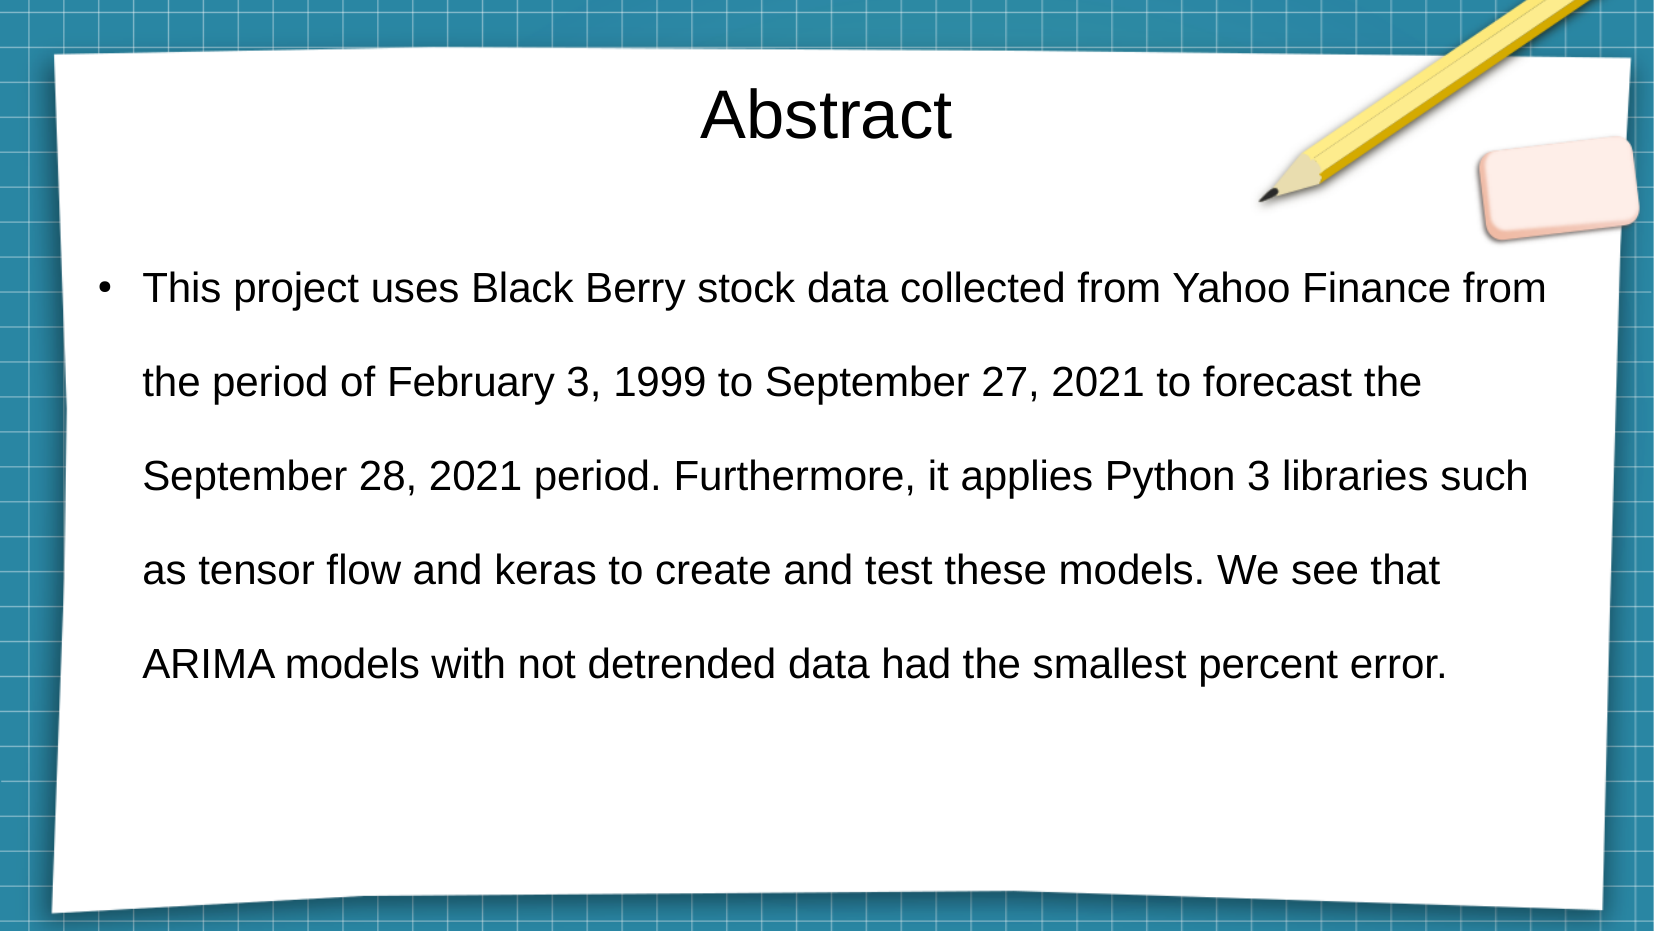

# Abstract
This project uses Black Berry stock data collected from Yahoo Finance from the period of February 3, 1999 to September 27, 2021 to forecast the September 28, 2021 period. Furthermore, it applies Python 3 libraries such as tensor flow and keras to create and test these models. We see that ARIMA models with not detrended data had the smallest percent error.